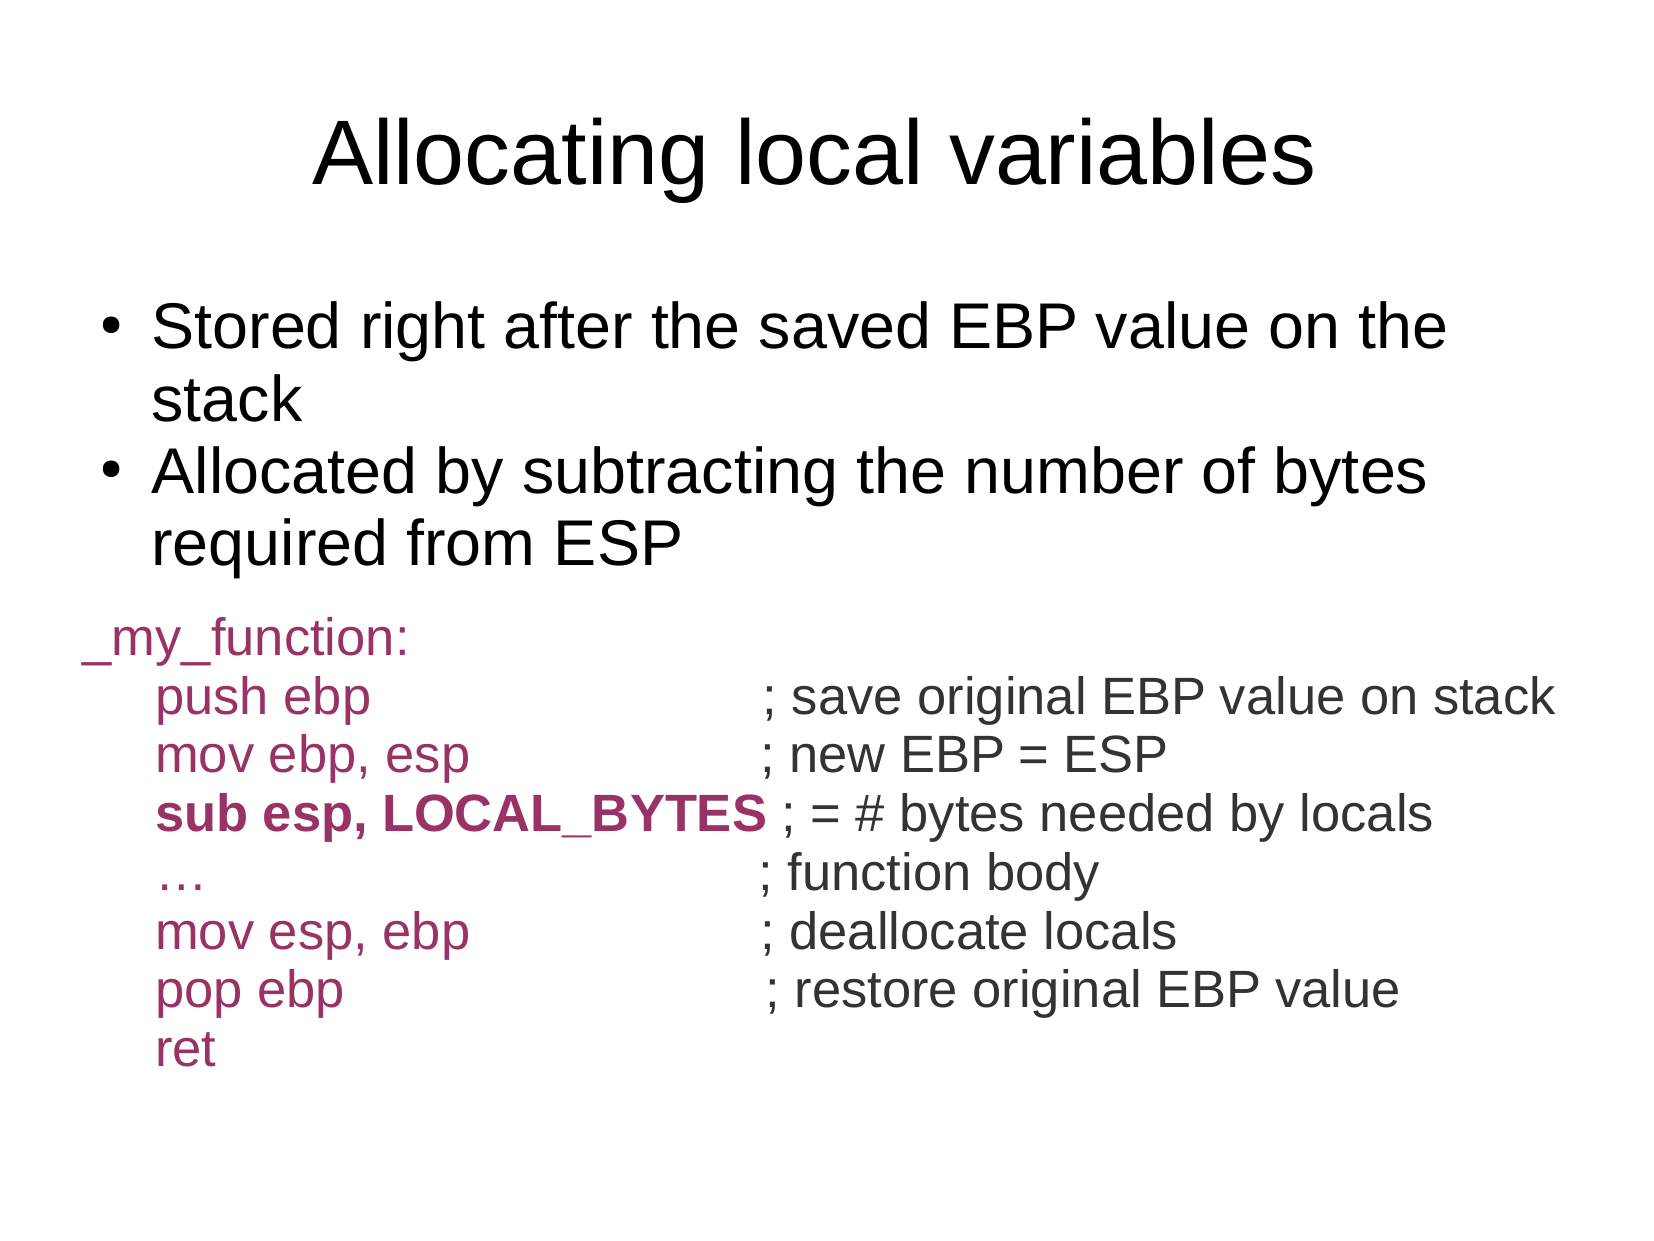

# Allocating local variables
Stored right after the saved EBP value on the stack
Allocated by subtracting the number of bytes required from ESP
_my_function:
 push ebp ; save original EBP value on stack
 mov ebp, esp ; new EBP = ESP
 sub esp, LOCAL_BYTES ; = # bytes needed by locals
 … ; function body
 mov esp, ebp ; deallocate locals
 pop ebp ; restore original EBP value
 ret